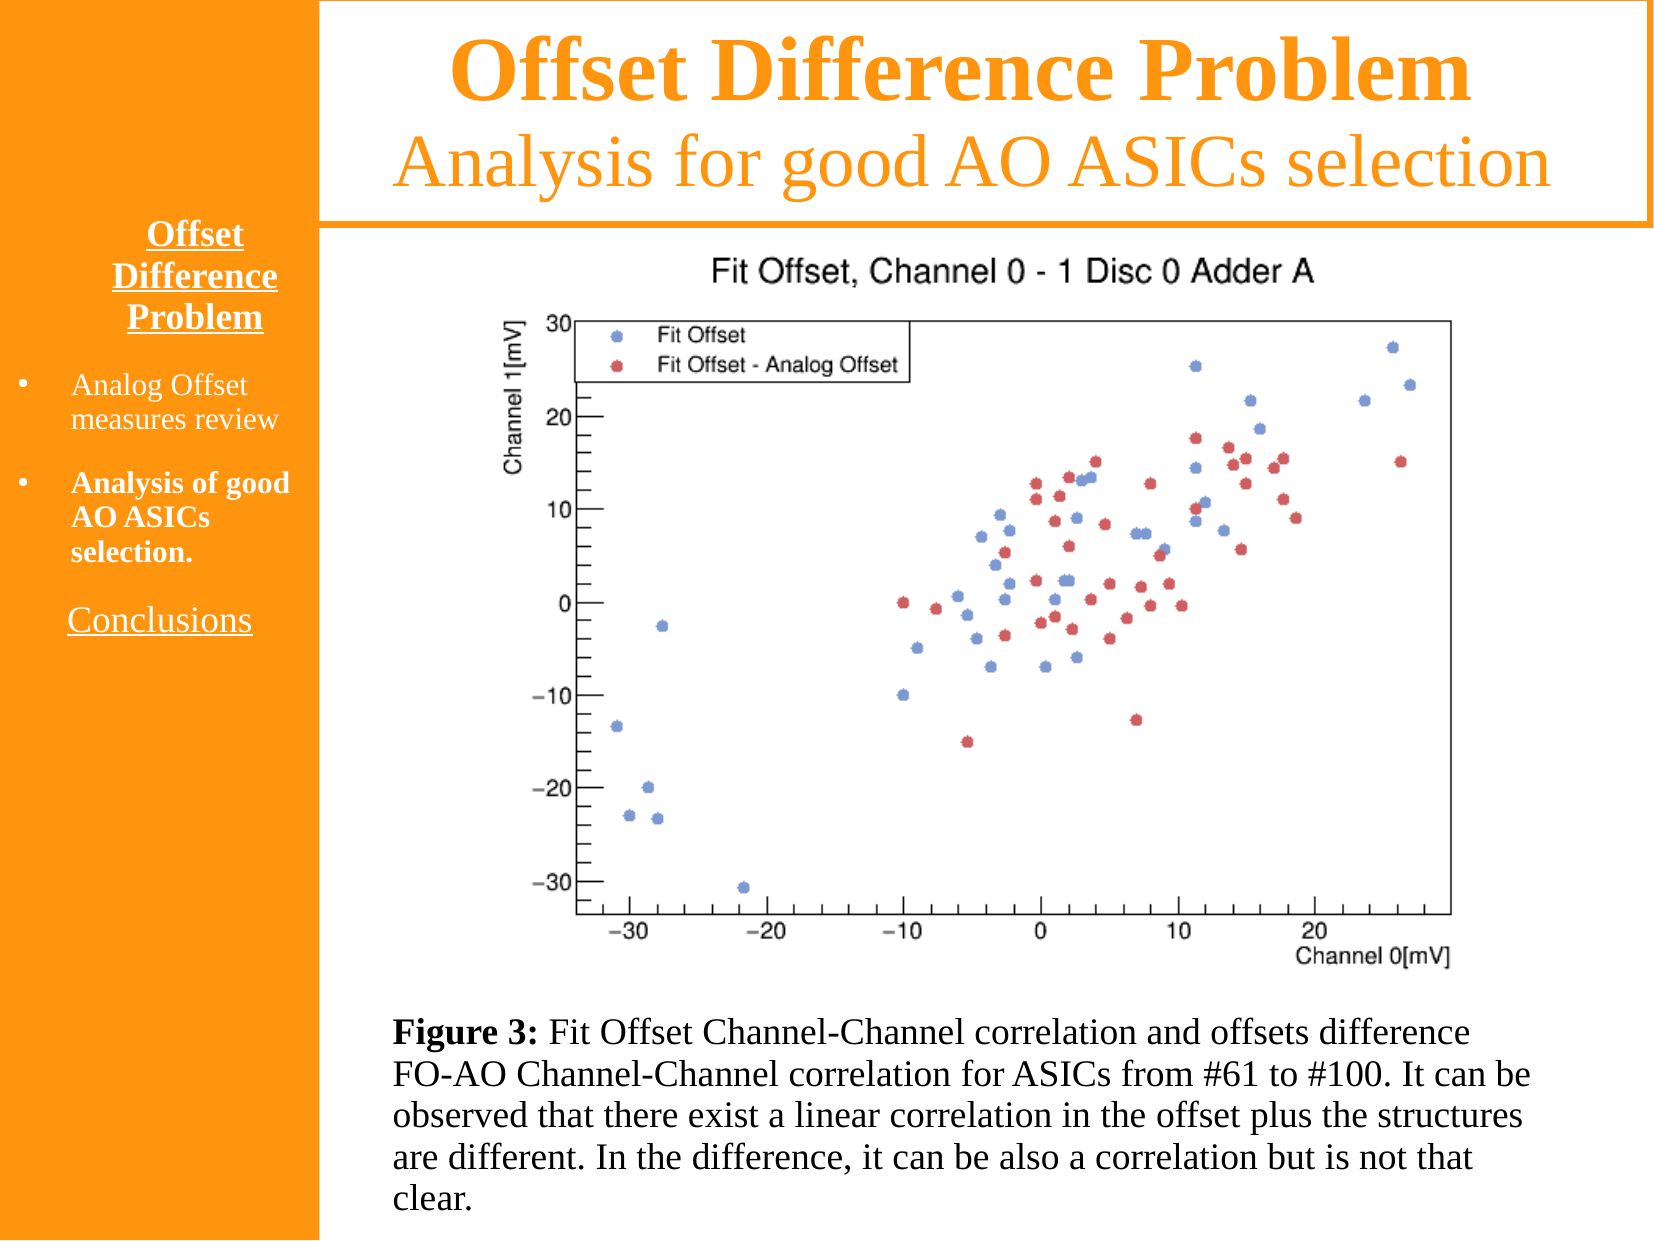

Offset Difference Problem
Analog Offset measures review
Analysis of good AO ASICs selection.
Conclusions
# Offset Difference Problem Analysis for good AO ASICs selection
Figure 3: Fit Offset Channel-Channel correlation and offsets difference FO-AO Channel-Channel correlation for ASICs from #61 to #100. It can be observed that there exist a linear correlation in the offset plus the structures are different. In the difference, it can be also a correlation but is not that clear.